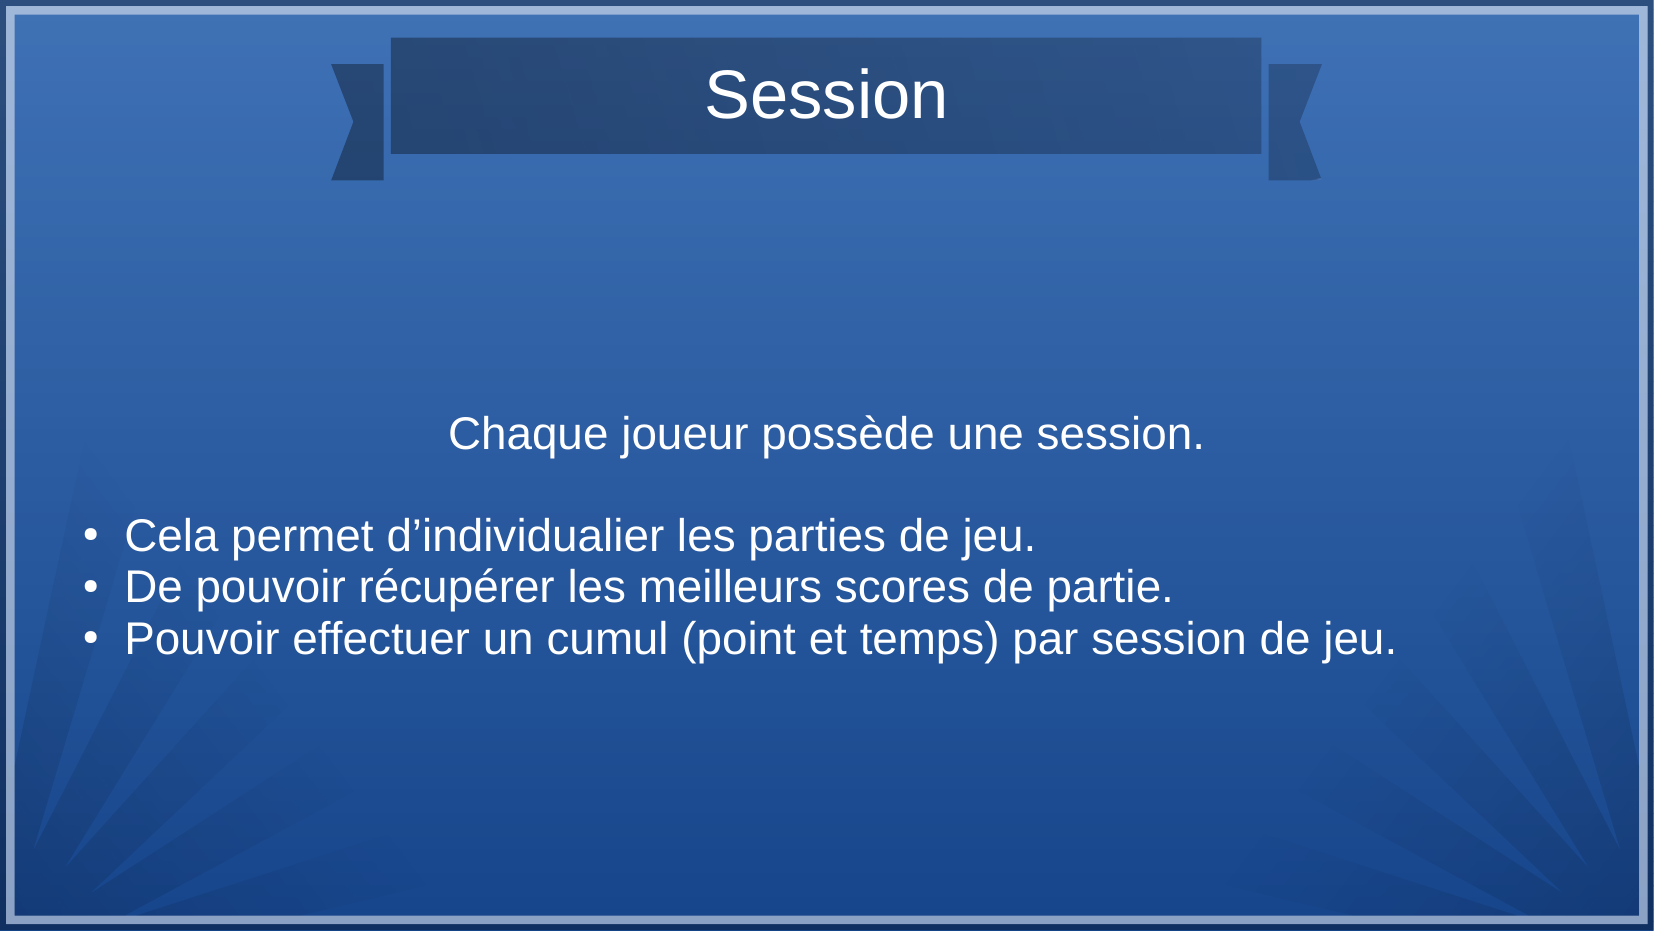

# Session
Chaque joueur possède une session.
 Cela permet d’individualier les parties de jeu.
 De pouvoir récupérer les meilleurs scores de partie.
 Pouvoir effectuer un cumul (point et temps) par session de jeu.